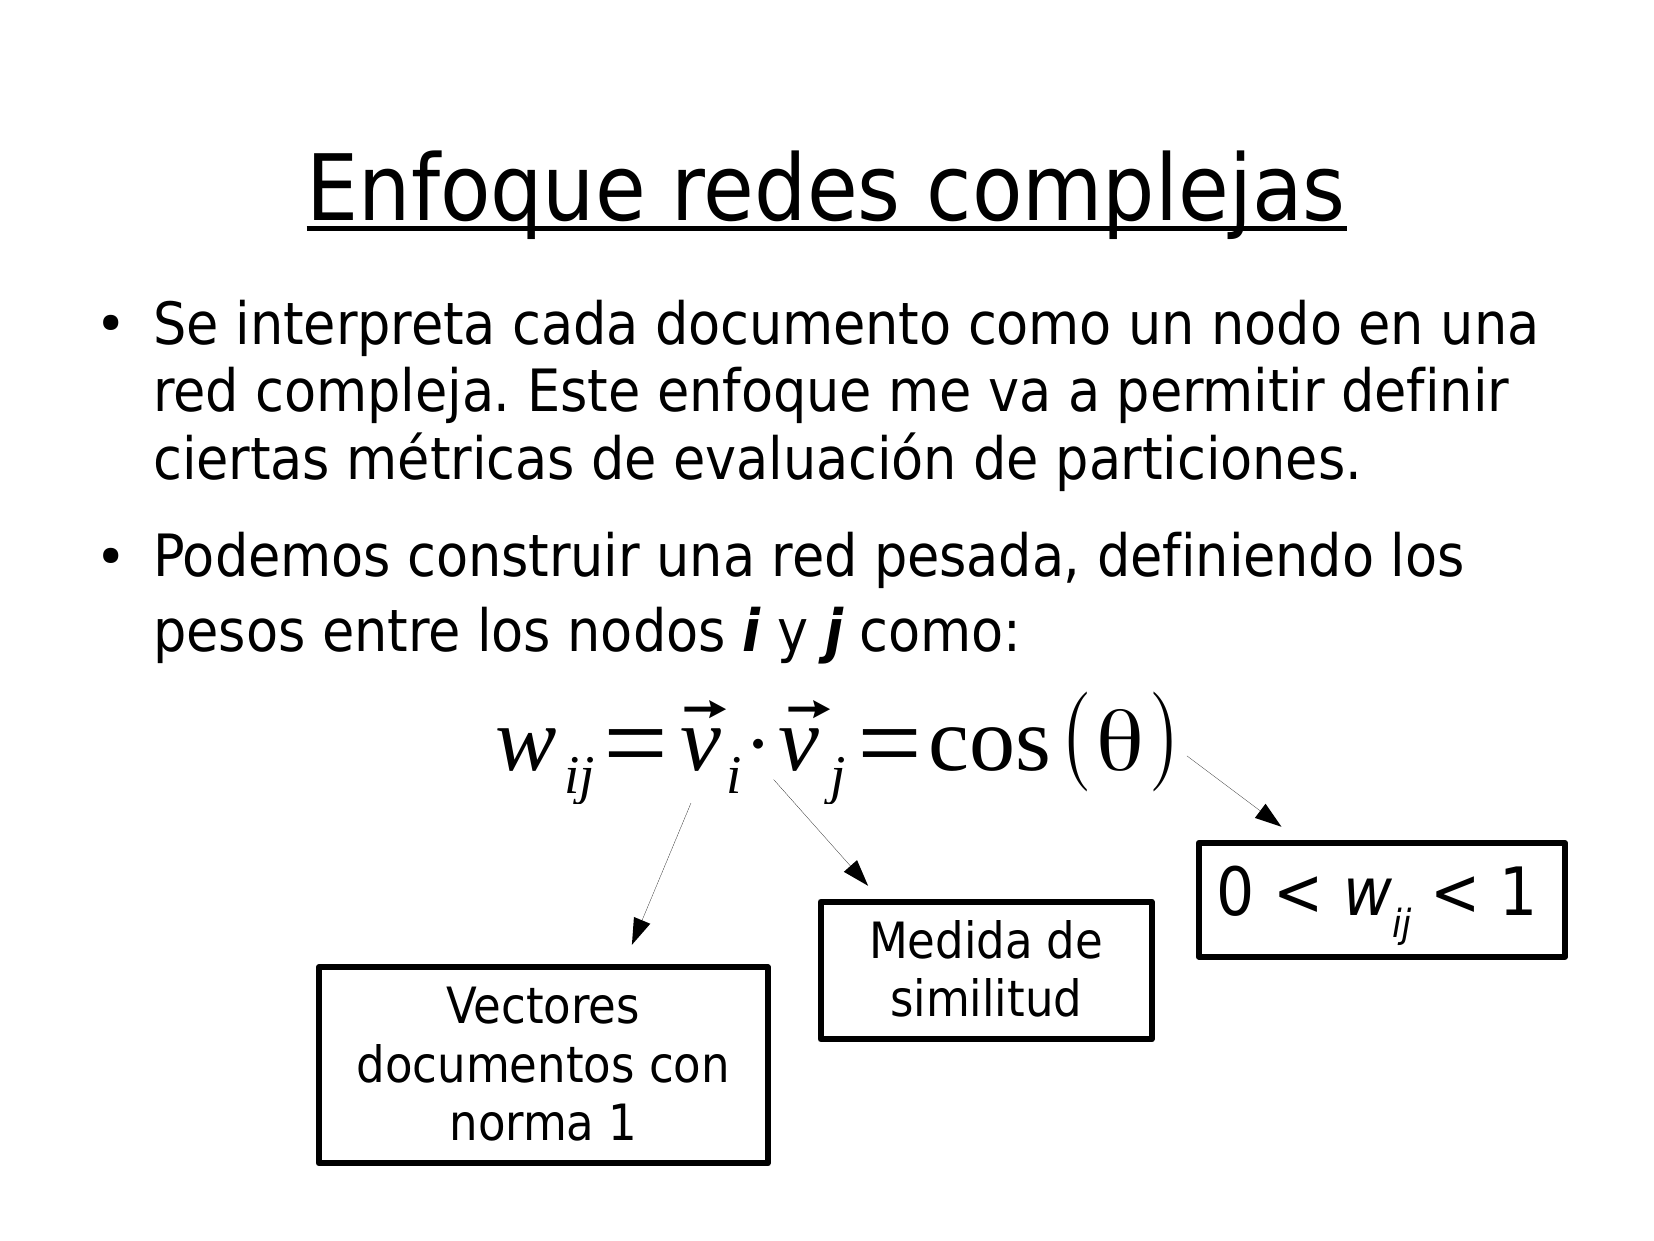

# Enfoque redes complejas
Se interpreta cada documento como un nodo en una red compleja. Este enfoque me va a permitir definir ciertas métricas de evaluación de particiones.
Podemos construir una red pesada, definiendo los pesos entre los nodos i y j como:
0 < wij < 1
Medida de similitud
Vectores documentos con norma 1